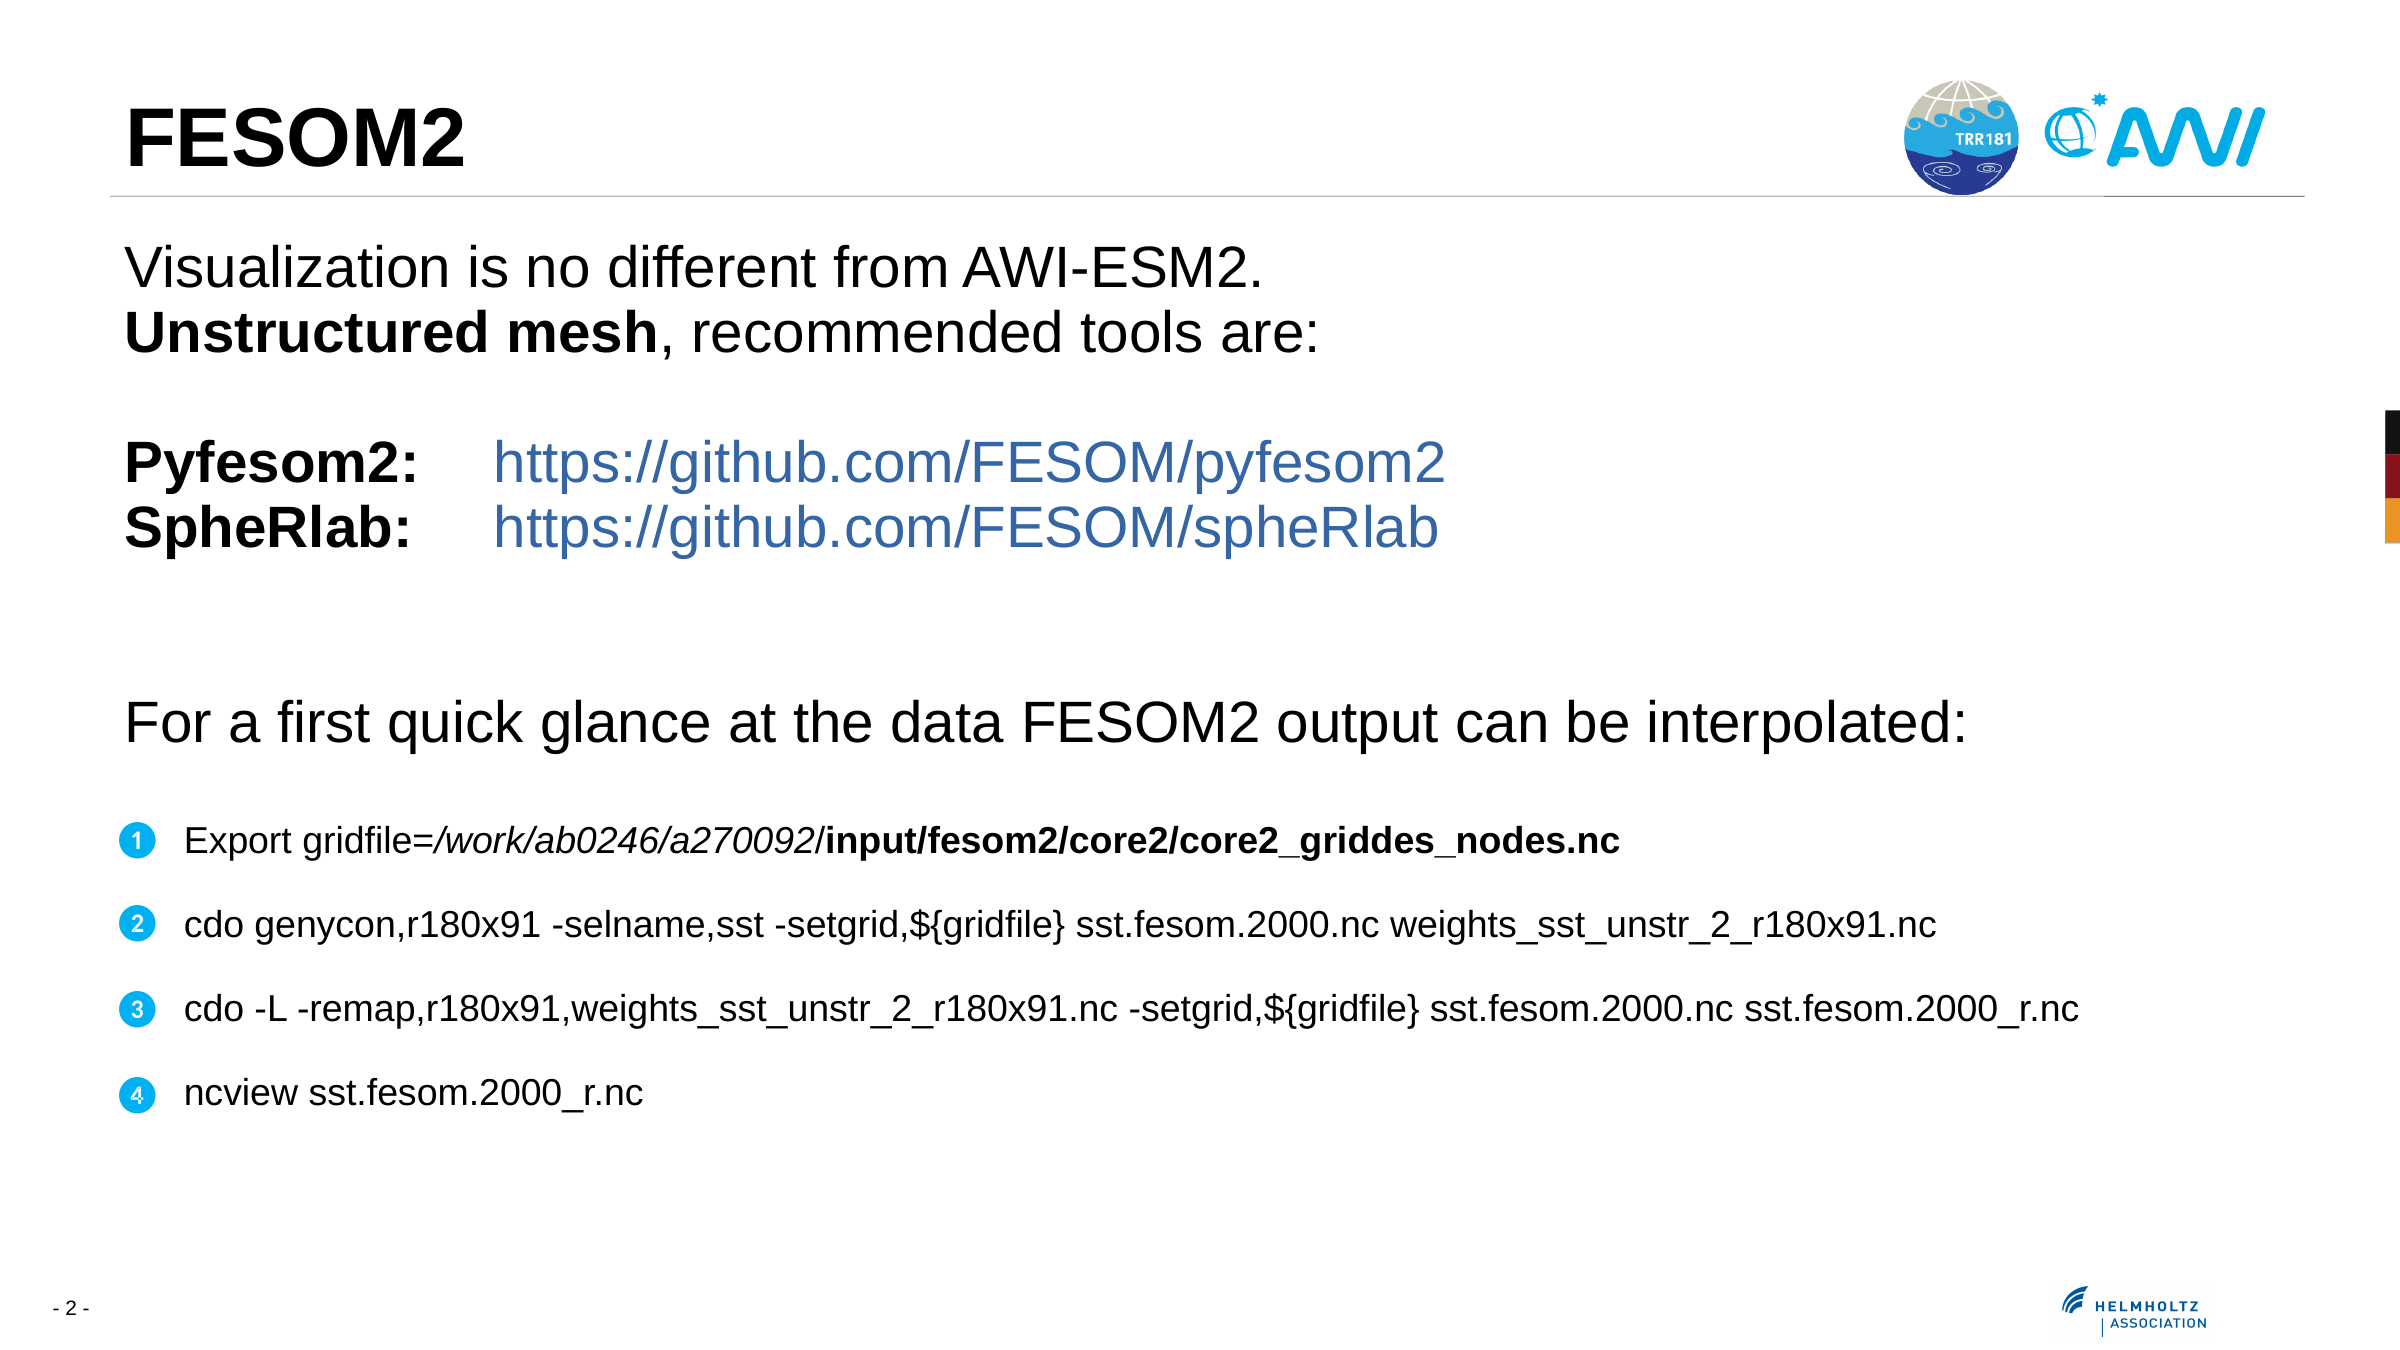

FESOM2
Visualization is no different from AWI-ESM2.
Unstructured mesh, recommended tools are:
Pyfesom2: 	https://github.com/FESOM/pyfesom2
SpheRlab: 	https://github.com/FESOM/spheRlab
For a first quick glance at the data FESOM2 output can be interpolated:
Export gridfile=/work/ab0246/a270092/input/fesom2/core2/core2_griddes_nodes.nc
cdo genycon,r180x91 -selname,sst -setgrid,${gridfile} sst.fesom.2000.nc weights_sst_unstr_2_r180x91.nc
cdo -L -remap,r180x91,weights_sst_unstr_2_r180x91.nc -setgrid,${gridfile} sst.fesom.2000.nc sst.fesom.2000_r.nc
ncview sst.fesom.2000_r.nc
❶
❷
❸
❹